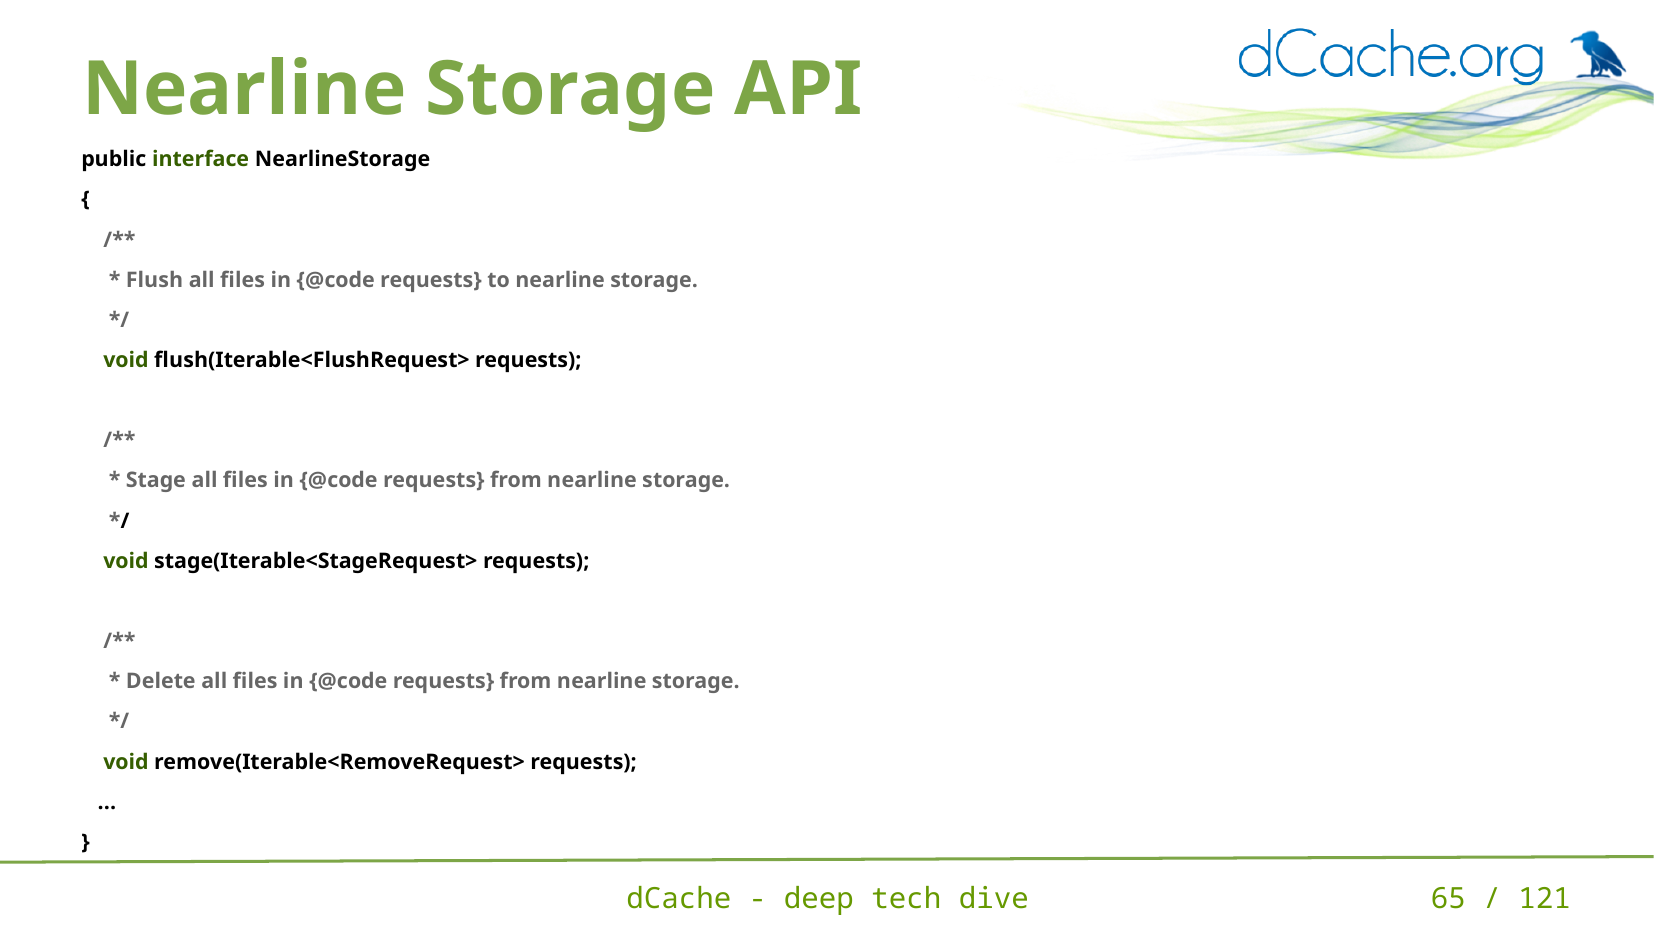

# Nearline Storage API
public interface NearlineStorage
{
 /**
 * Flush all files in {@code requests} to nearline storage.
 */
 void flush(Iterable<FlushRequest> requests);
 /**
 * Stage all files in {@code requests} from nearline storage.
 */
 void stage(Iterable<StageRequest> requests);
 /**
 * Delete all files in {@code requests} from nearline storage.
 */
 void remove(Iterable<RemoveRequest> requests);
 ...
}
dCache - deep tech dive
65